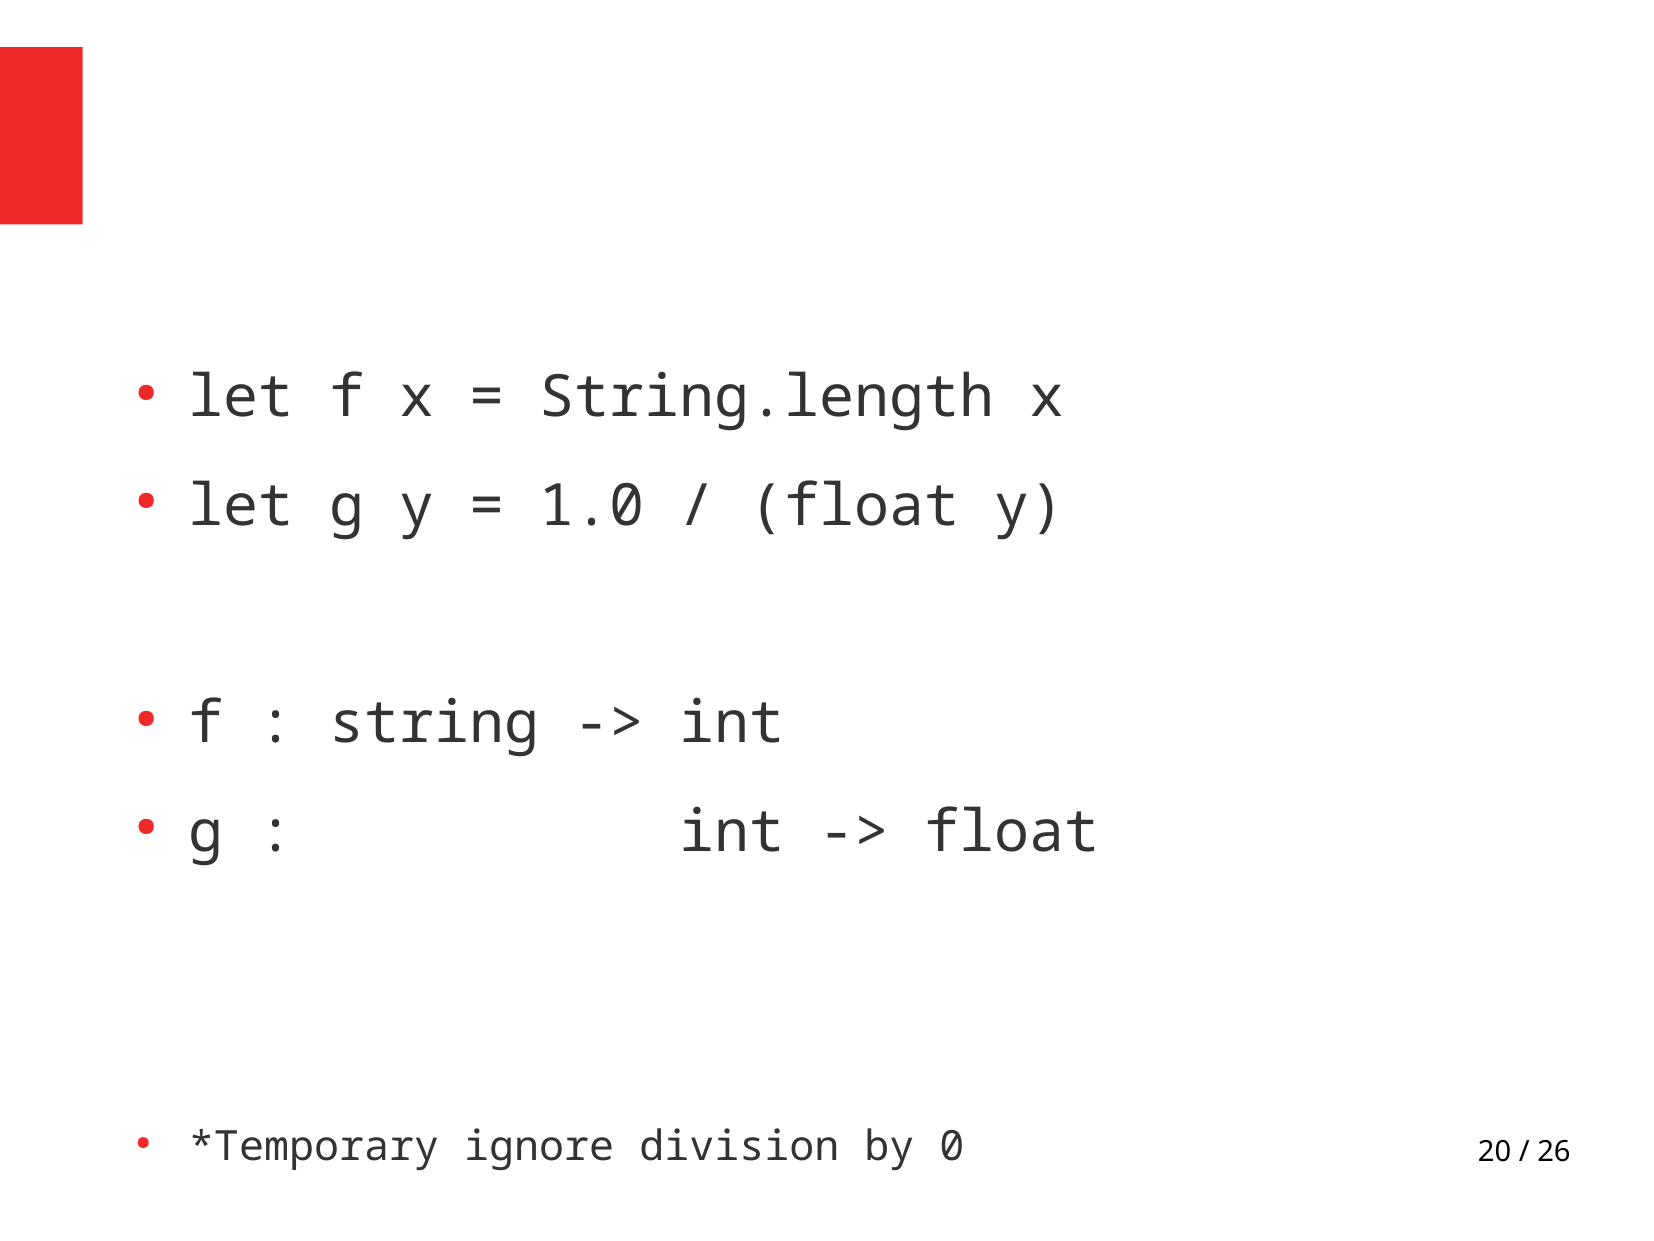

# let f x = String.length x
let g y = 1.0 / (float y)
f : string -> int
g : int -> float
*Temporary ignore division by 0
20